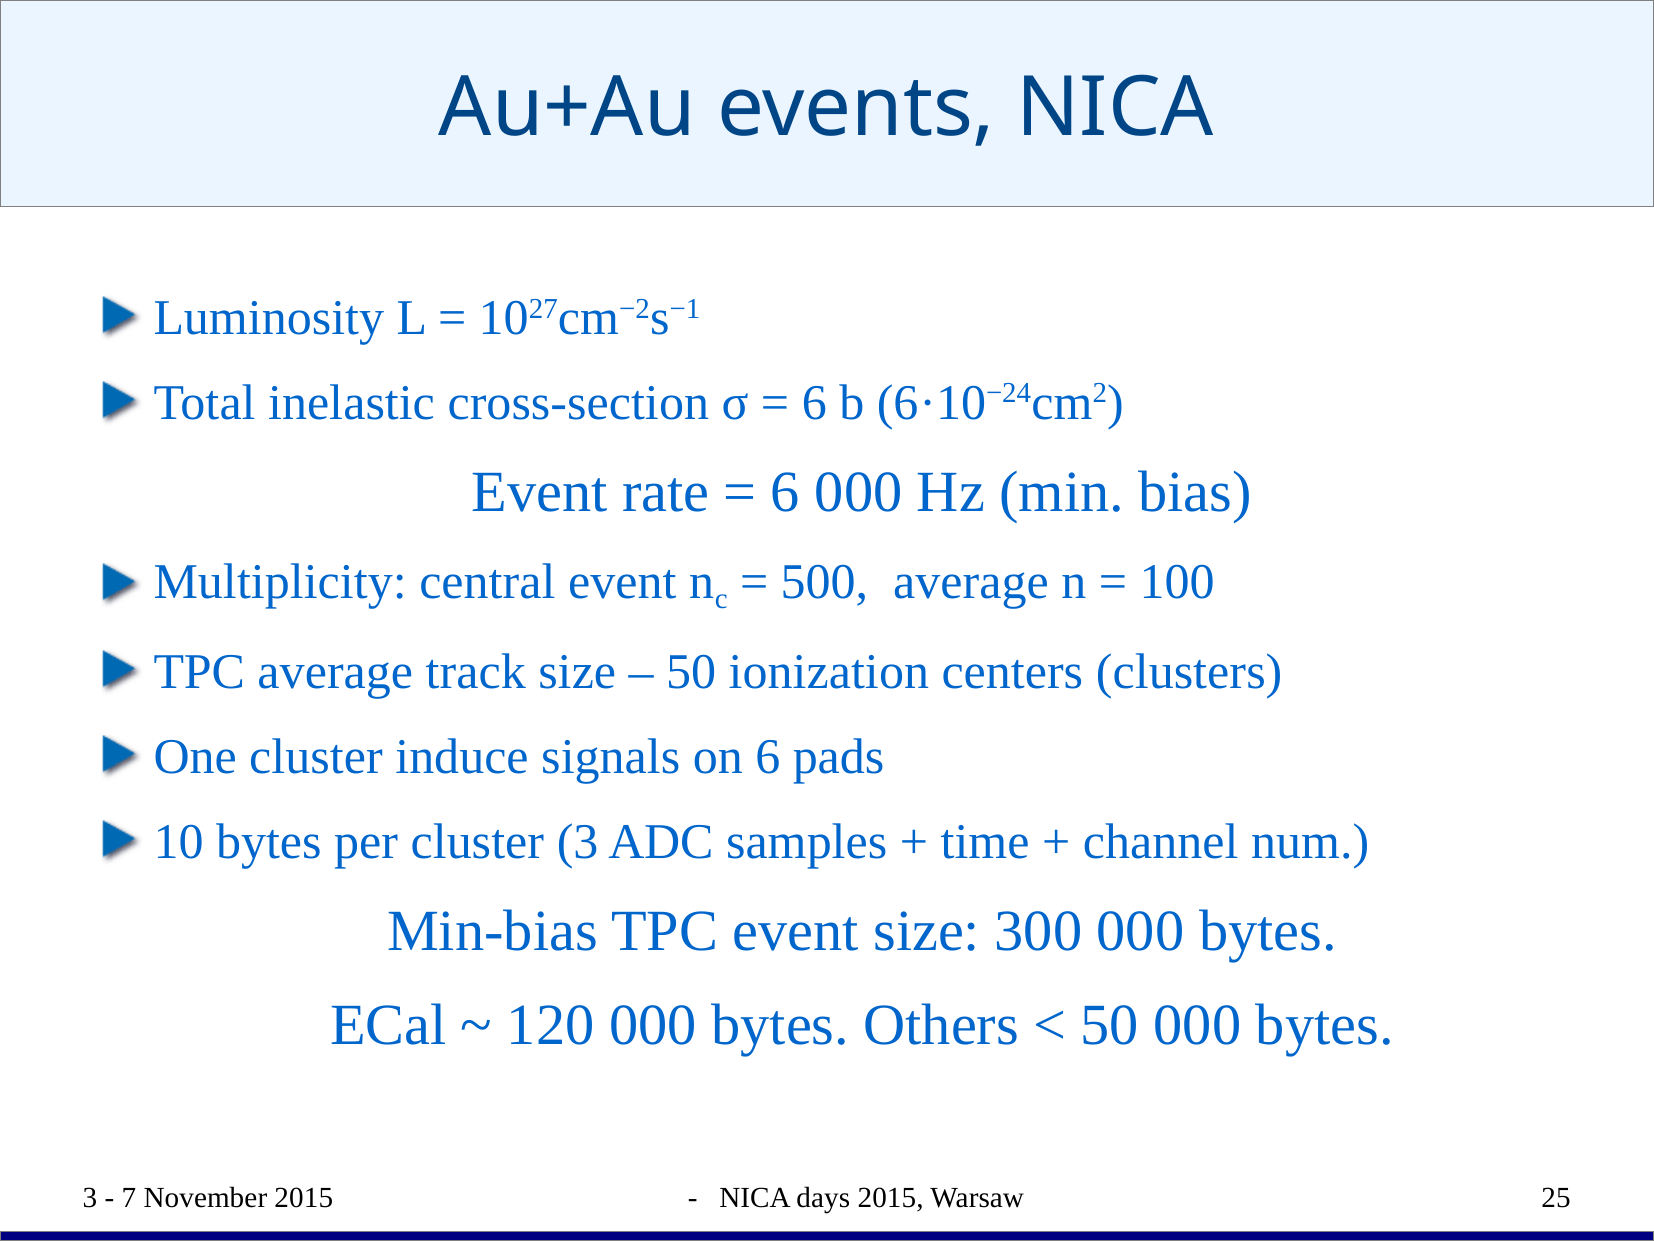

# Au+Au events, NICA
Luminosity L = 1027cm−2s−1
Total inelastic cross-section σ = 6 b (6·10−24cm2)
Event rate = 6 000 Hz (min. bias)
Multiplicity: central event nc = 500, average n = 100
TPC average track size – 50 ionization centers (clusters)
One cluster induce signals on 6 pads
10 bytes per cluster (3 ADC samples + time + channel num.)
Min-bias TPC event size: 300 000 bytes.
ECal ~ 120 000 bytes. Others < 50 000 bytes.
3 - 7 November 2015
 - NICA days 2015, Warsaw
25